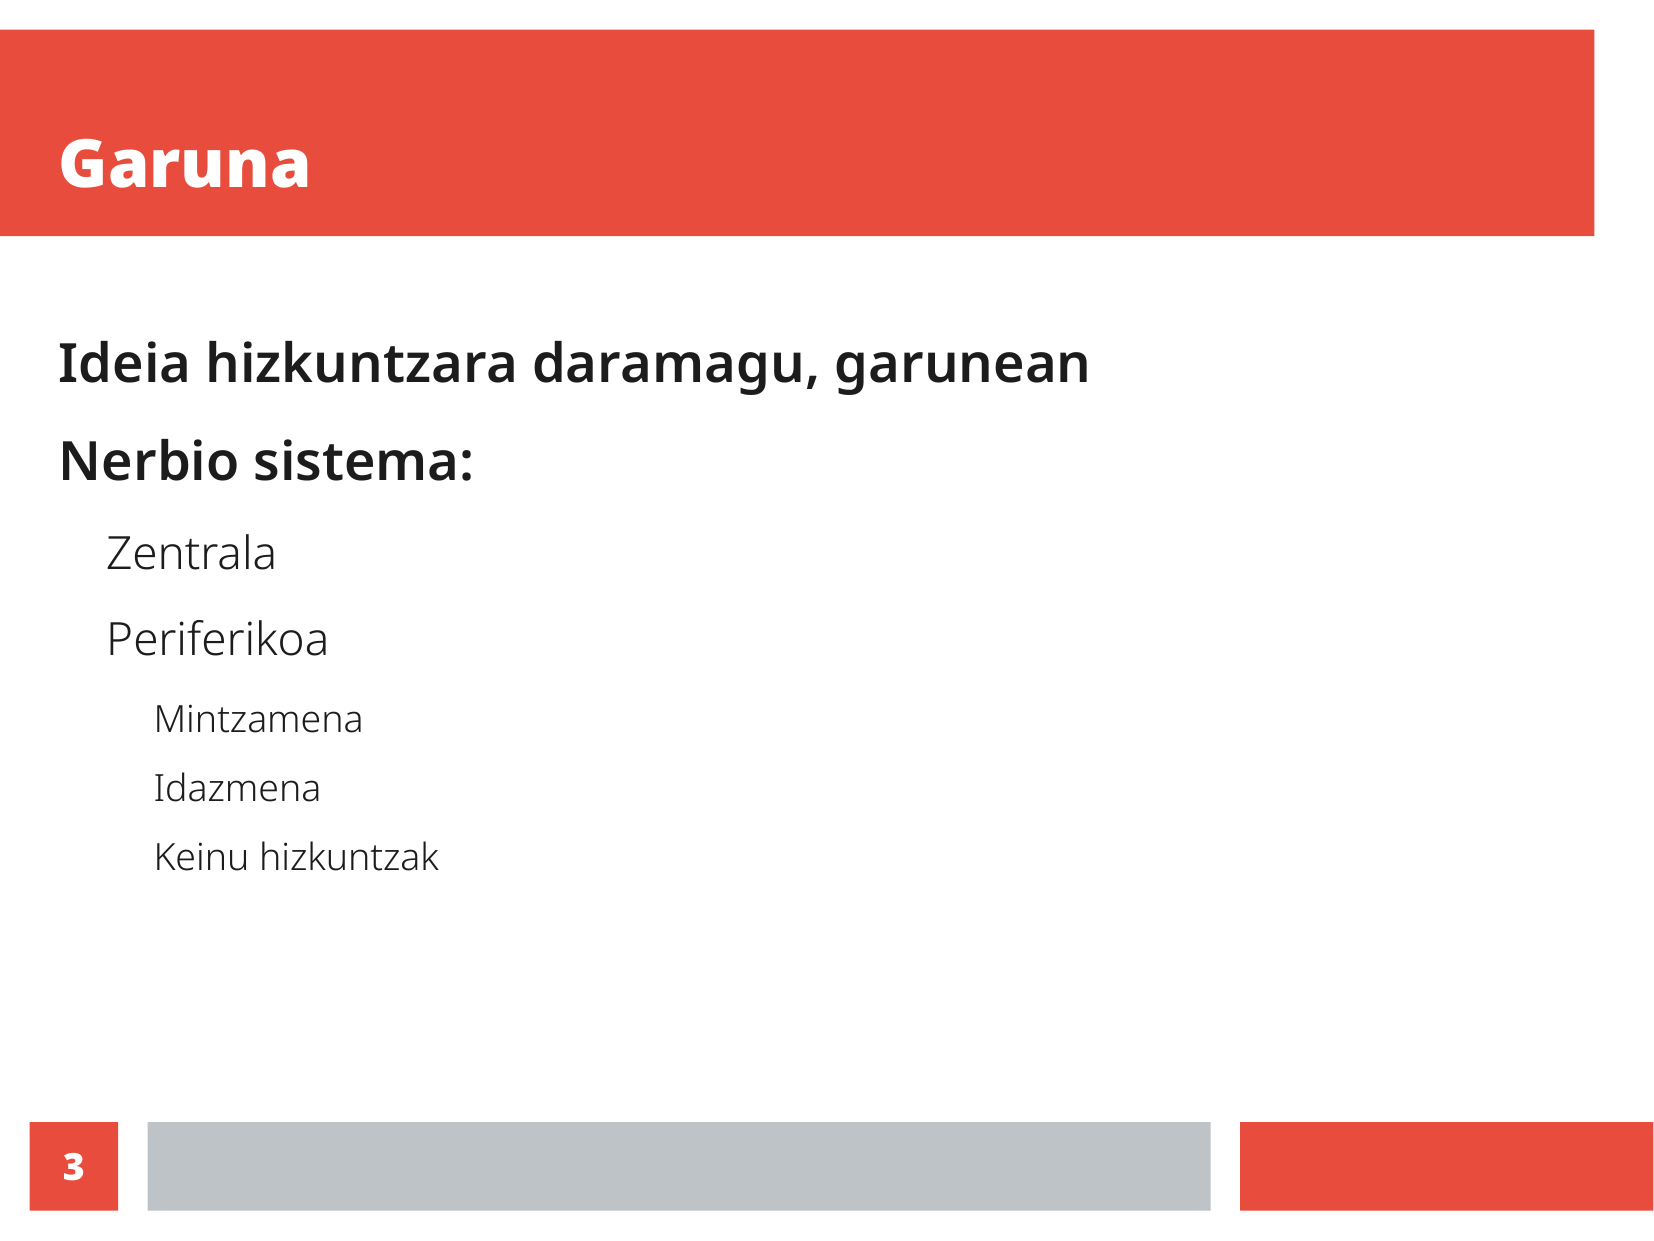

# Garuna
Ideia hizkuntzara daramagu, garunean
Nerbio sistema:
Zentrala
Periferikoa
Mintzamena
Idazmena
Keinu hizkuntzak
3